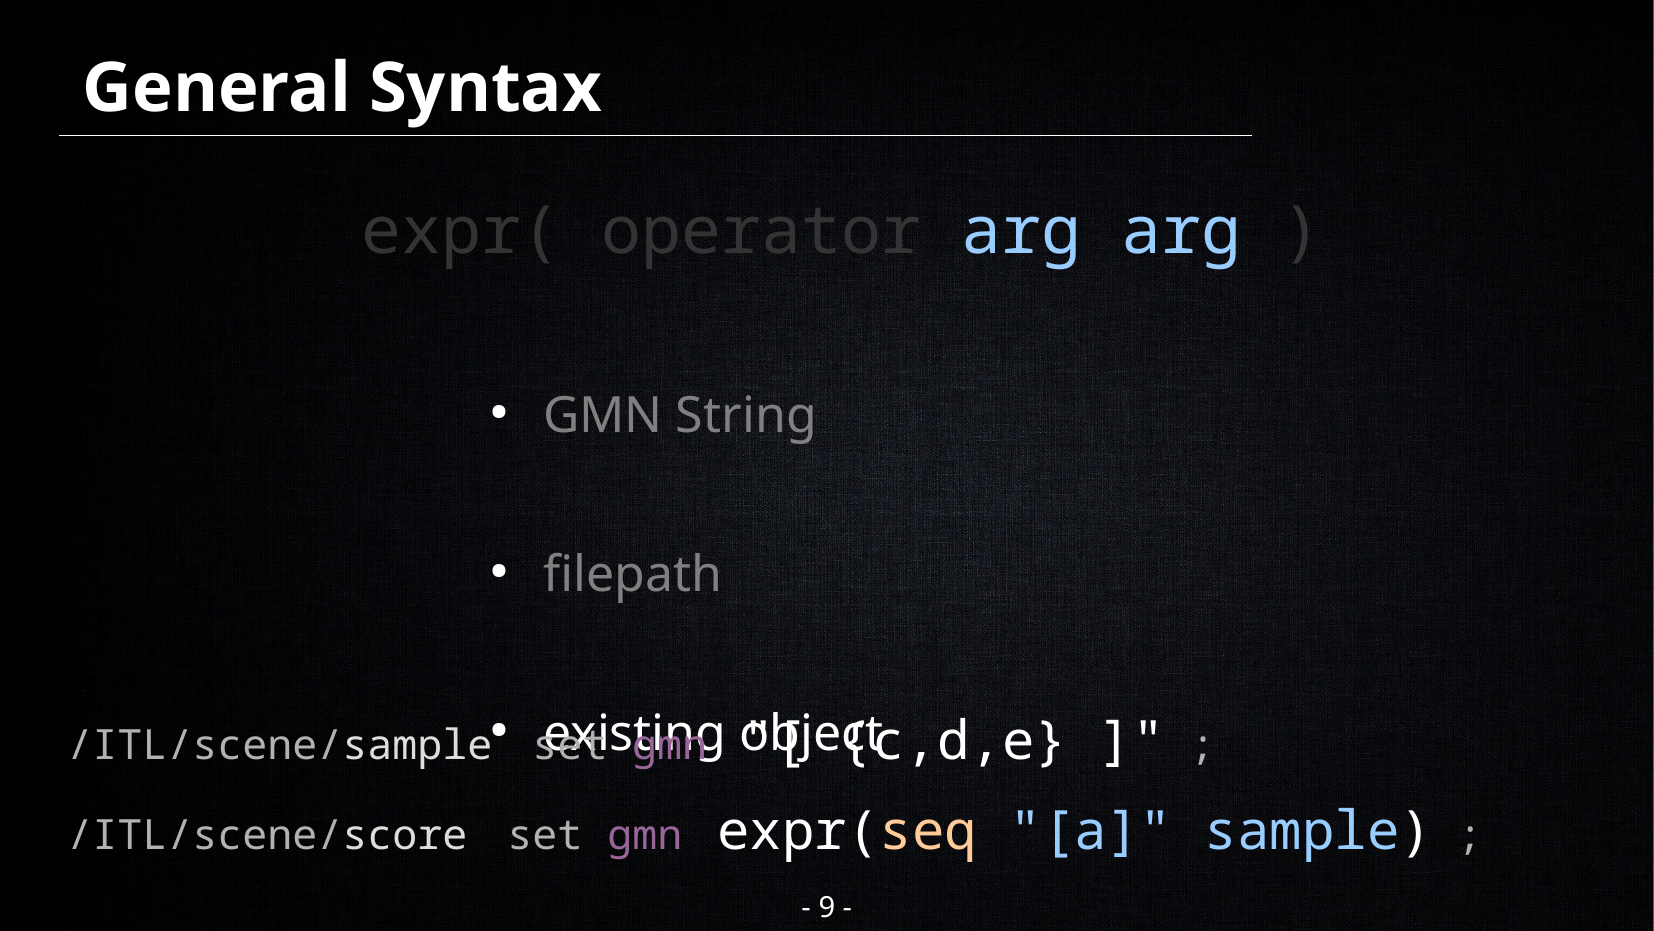

# General Syntax
expr( operator arg arg )
GMN String
filepath
existing object
/ITL/scene/sample set gmn "[ {c,d,e} ]" ;
/ITL/scene/score set gmn expr(seq "[a]" sample) ;
9